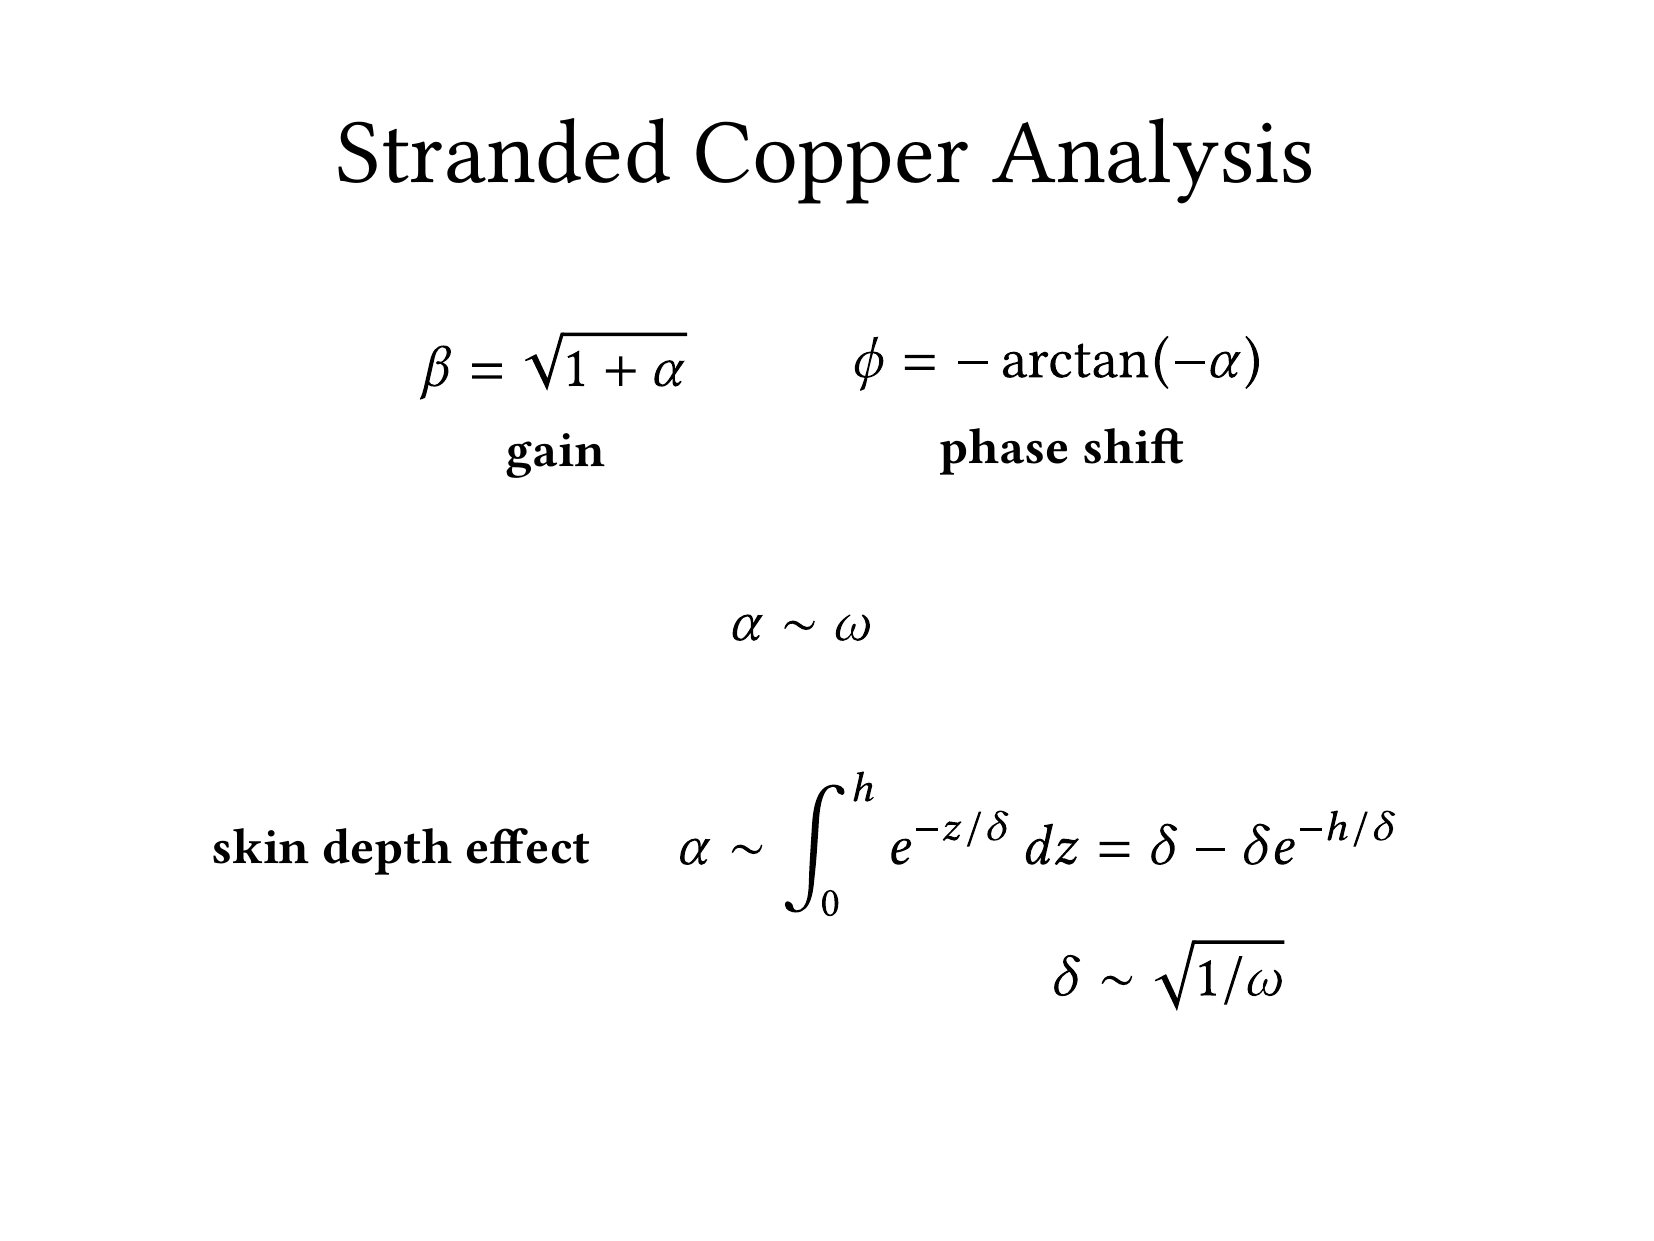

# Stranded Copper Analysis
phase shift
gain
skin depth effect